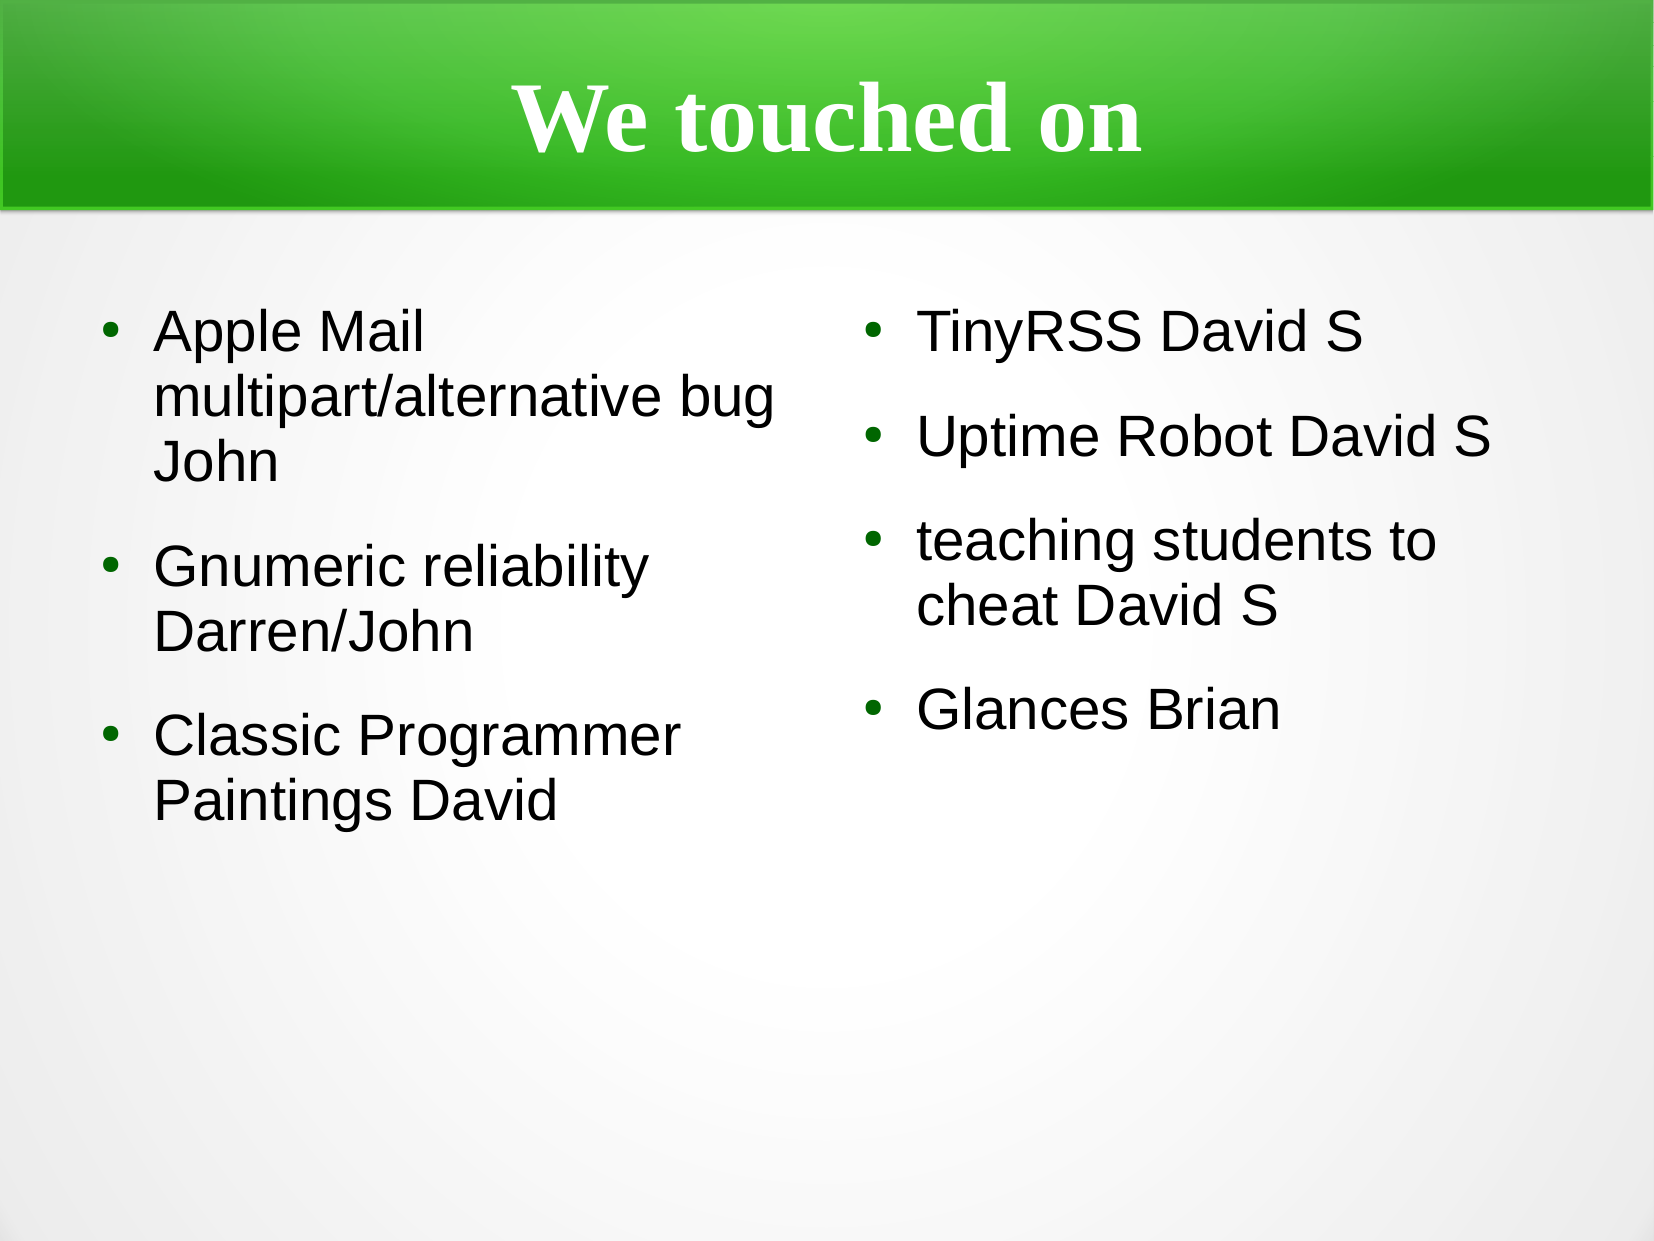

# We touched on
Apple Mail multipart/alternative bug John
Gnumeric reliability Darren/John
Classic Programmer Paintings David
TinyRSS David S
Uptime Robot David S
teaching students to cheat David S
Glances Brian